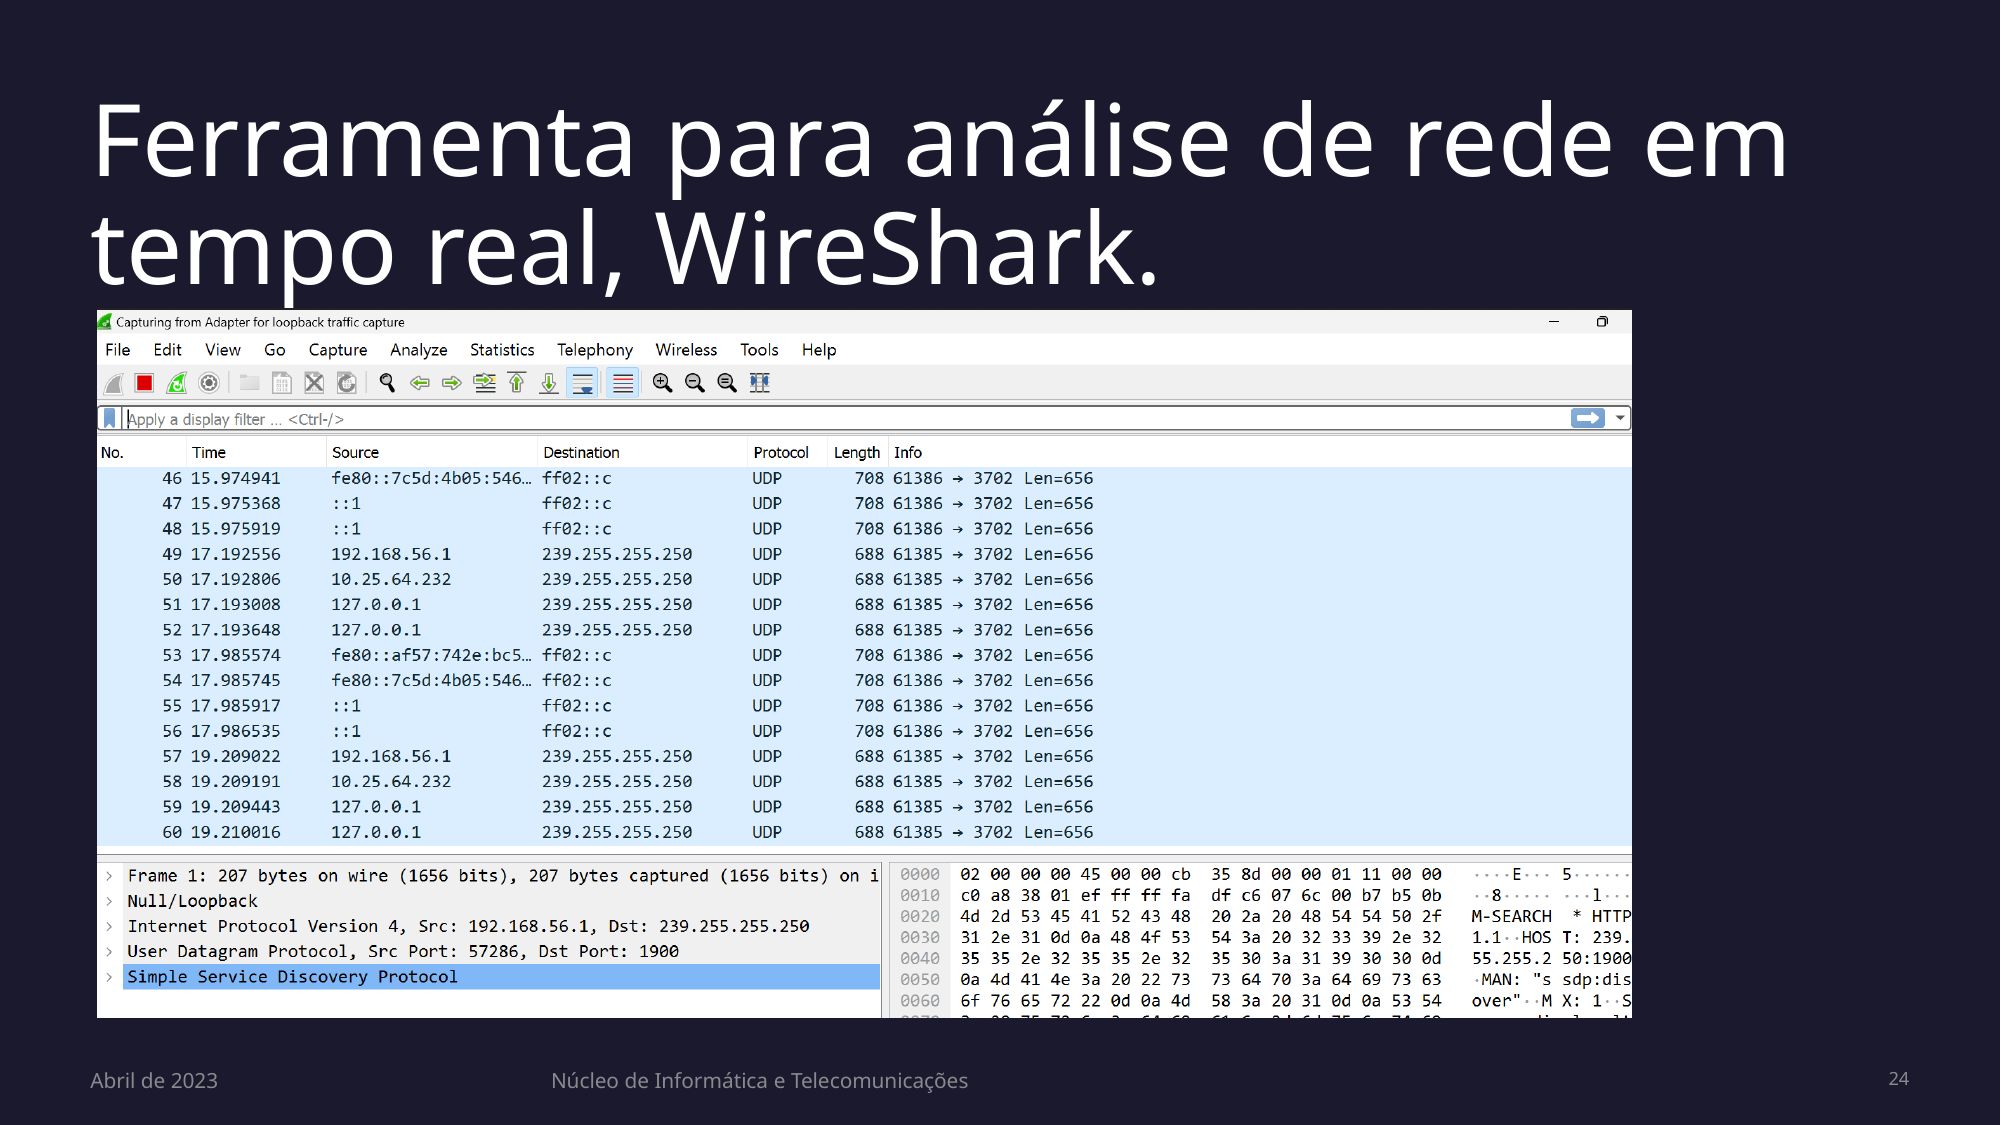

# Ferramenta para análise de rede em tempo real, WireShark.
Abril de 2023
Núcleo de Informática e Telecomunicações